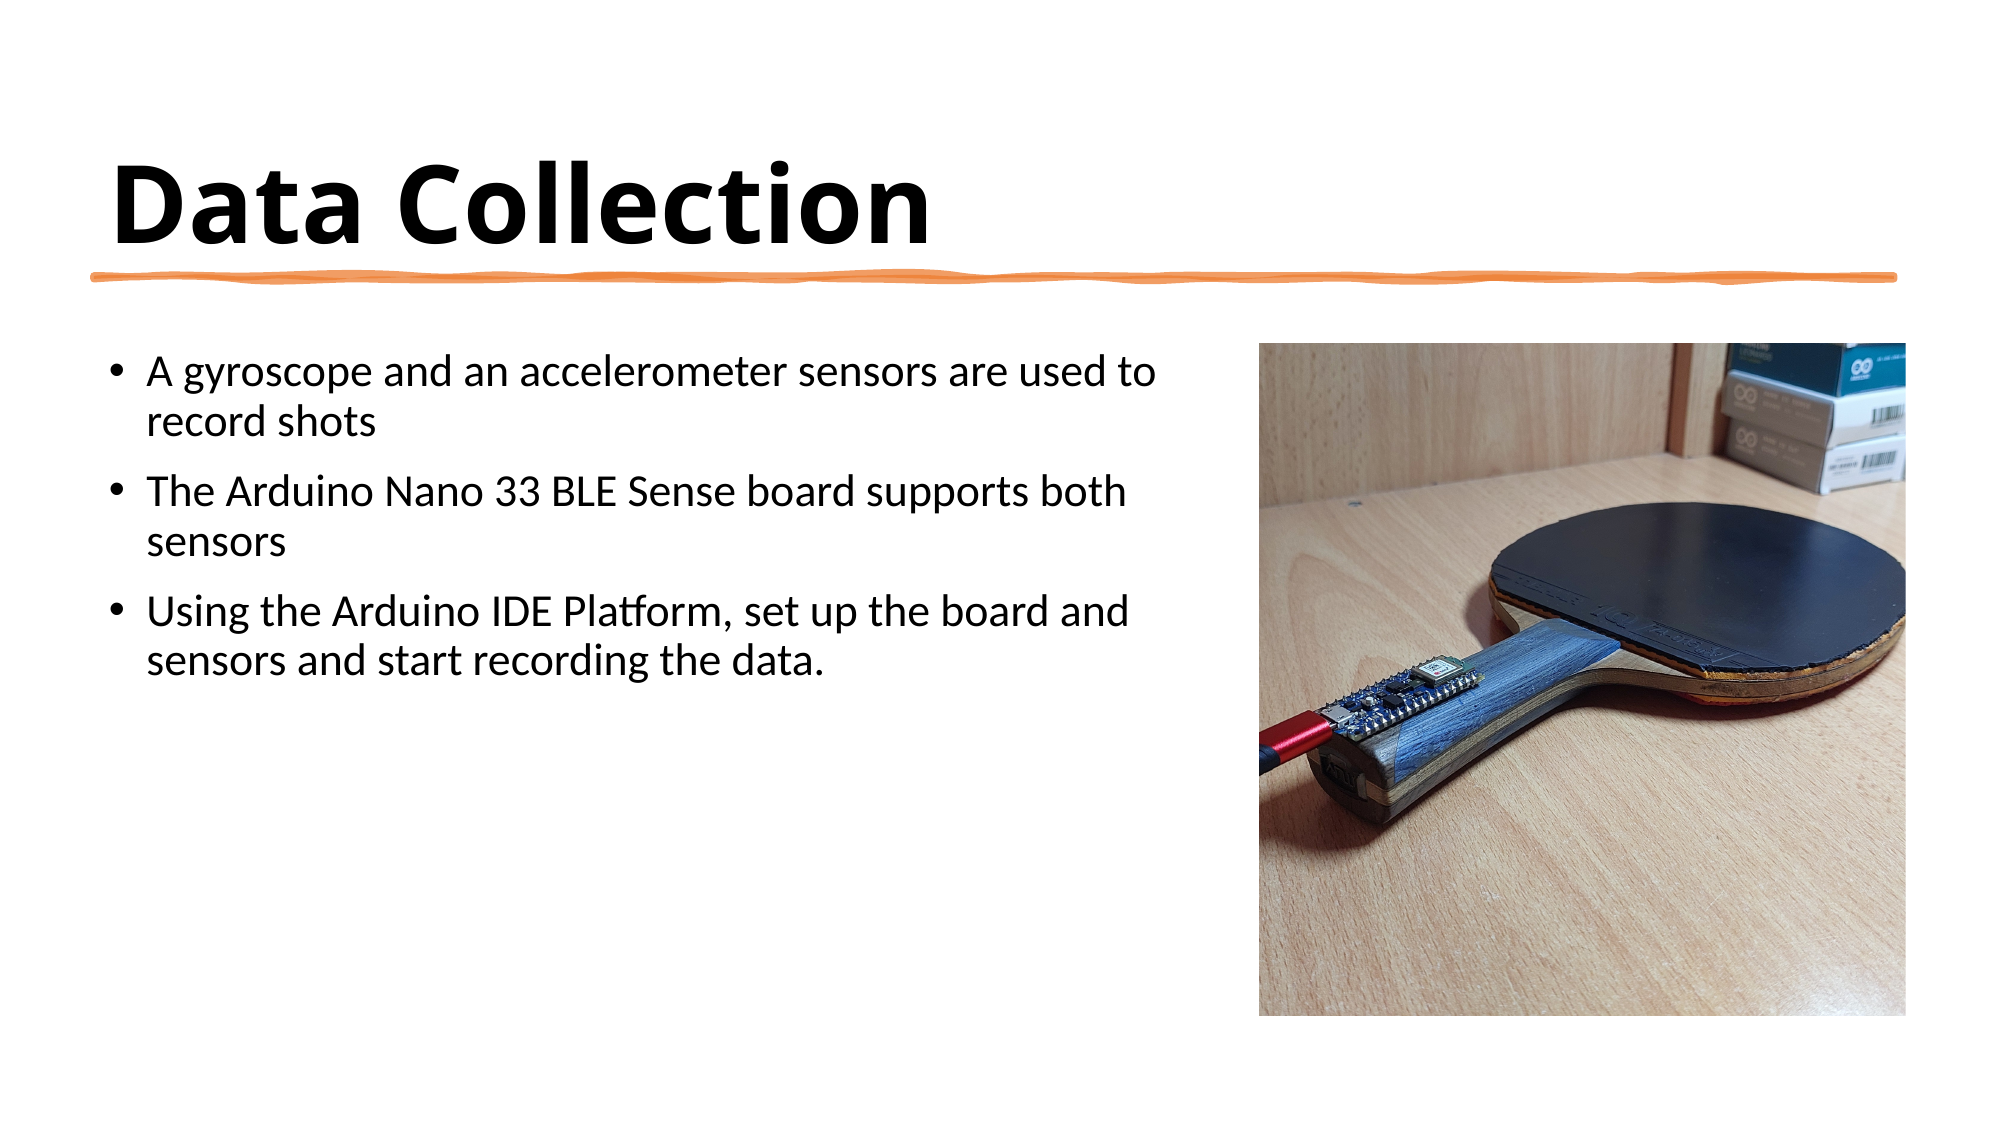

# Data Collection
A gyroscope and an accelerometer sensors are used to record shots
The Arduino Nano 33 BLE Sense board supports both sensors
Using the Arduino IDE Platform, set up the board and sensors and start recording the data.